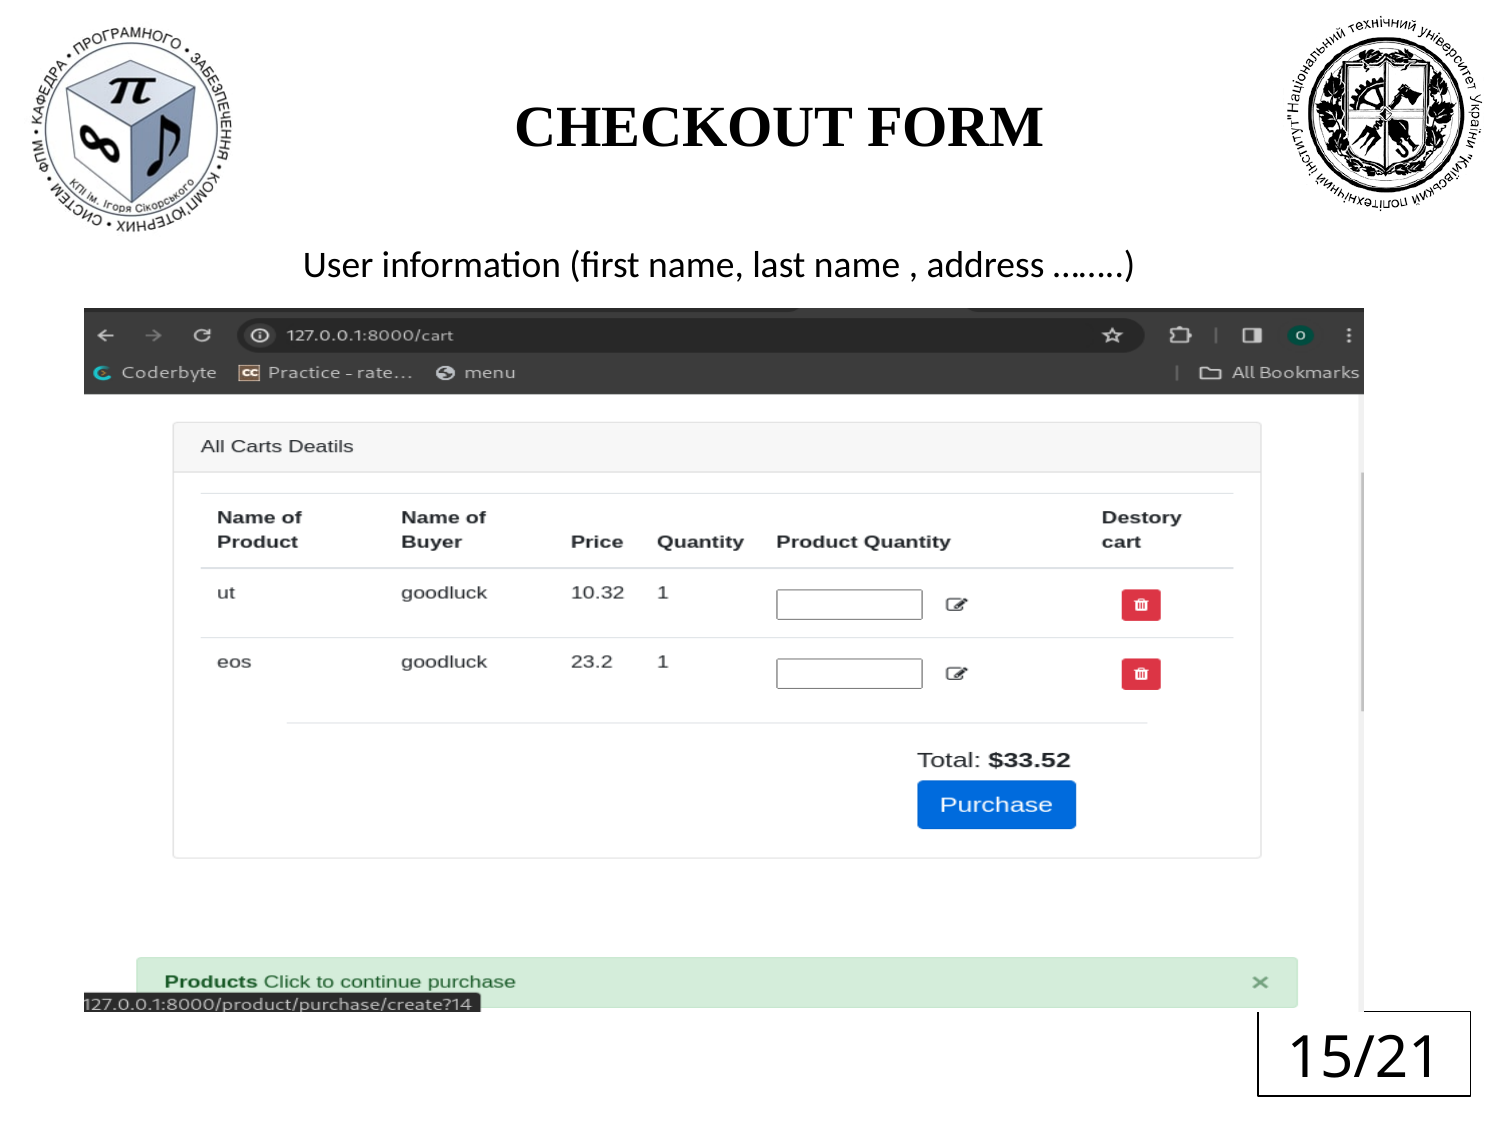

# CHECKOUT FORM
User information (first name, last name , address ……..)
15/21